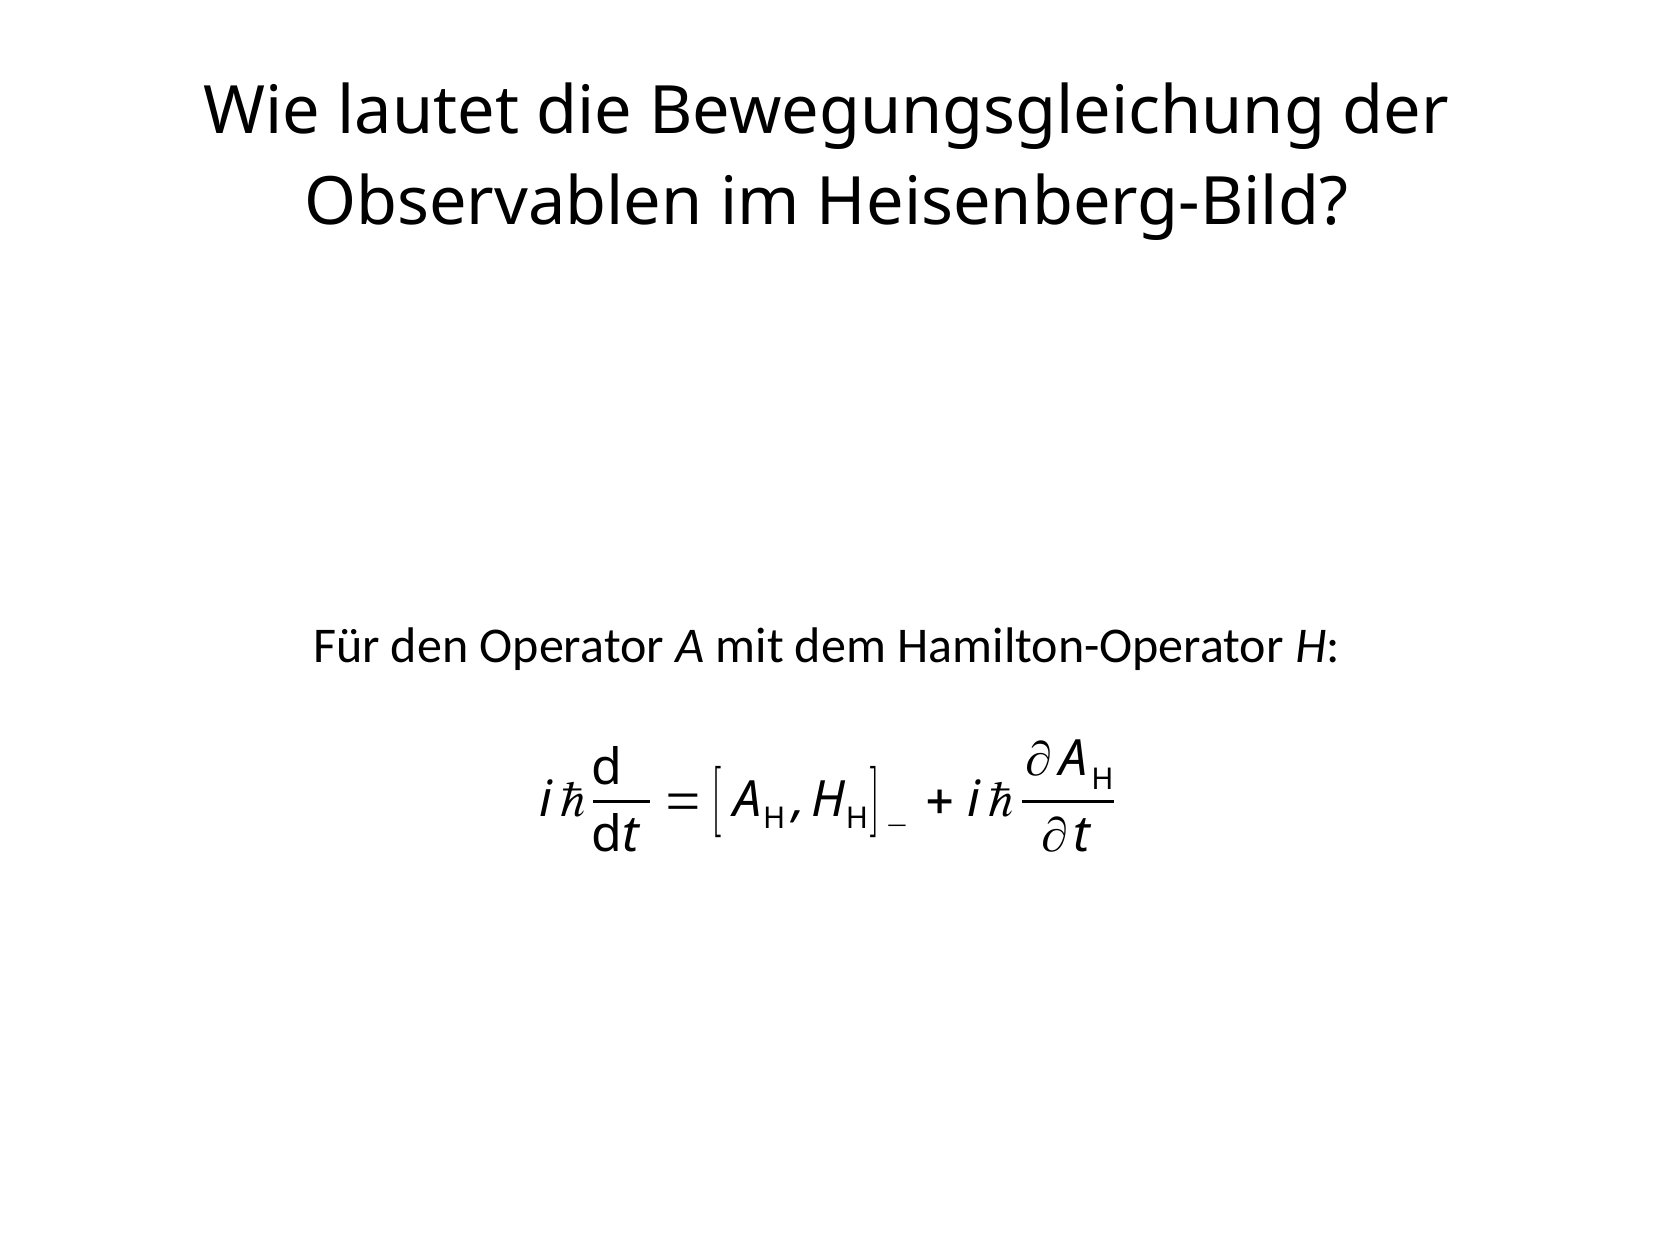

# Wie lautet die Bewegungsgleichung der Observablen im Heisenberg-Bild?
Für den Operator A mit dem Hamilton-Operator H: